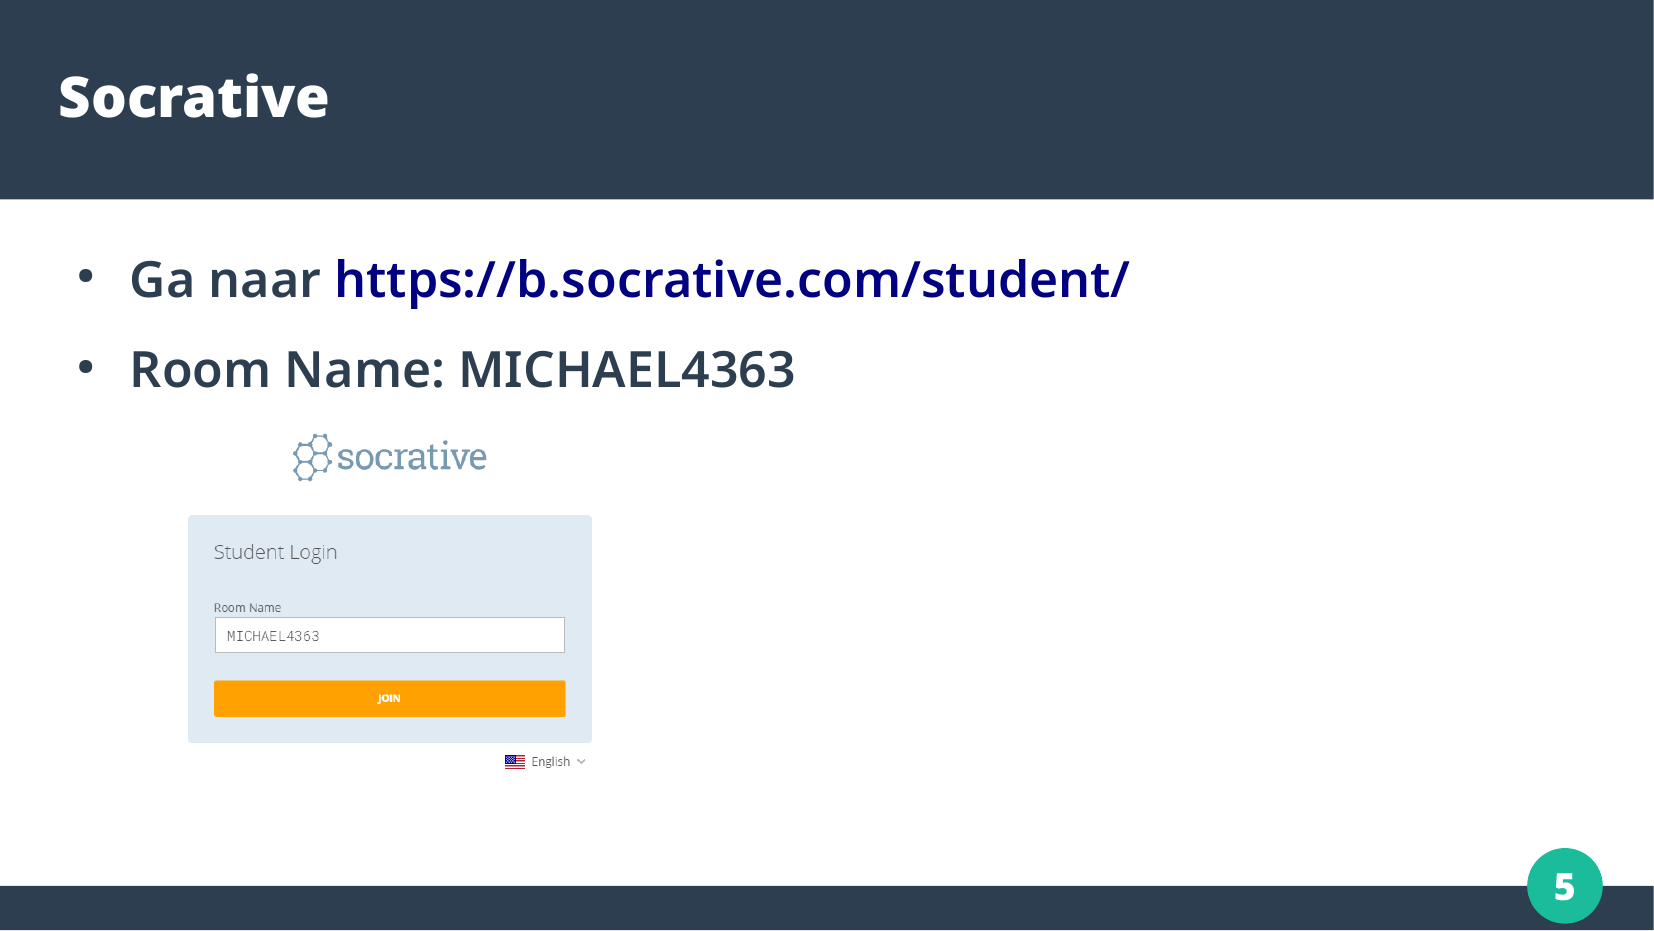

# Socrative
Ga naar https://b.socrative.com/student/
Room Name: MICHAEL4363